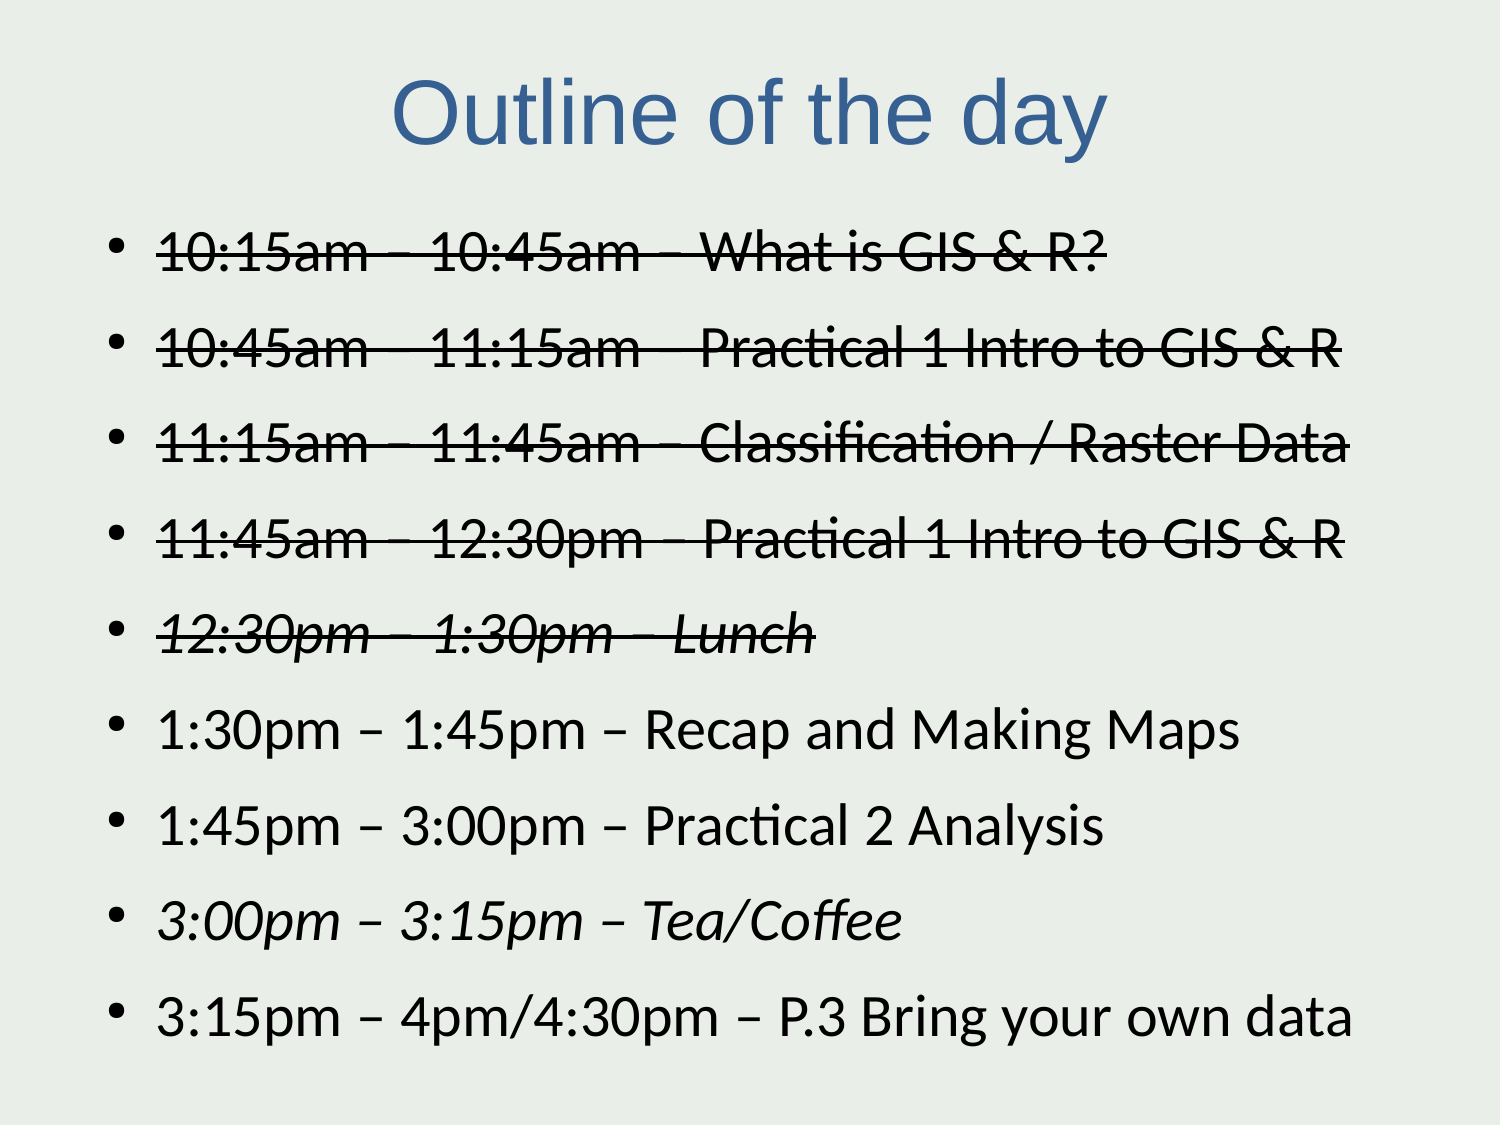

# Outline of the day
10:15am – 10:45am – What is GIS & R?
10:45am – 11:15am – Practical 1 Intro to GIS & R
11:15am – 11:45am – Classification / Raster Data
11:45am – 12:30pm – Practical 1 Intro to GIS & R
12:30pm – 1:30pm – Lunch
1:30pm – 1:45pm – Recap and Making Maps
1:45pm – 3:00pm – Practical 2 Analysis
3:00pm – 3:15pm – Tea/Coffee
3:15pm – 4pm/4:30pm – P.3 Bring your own data